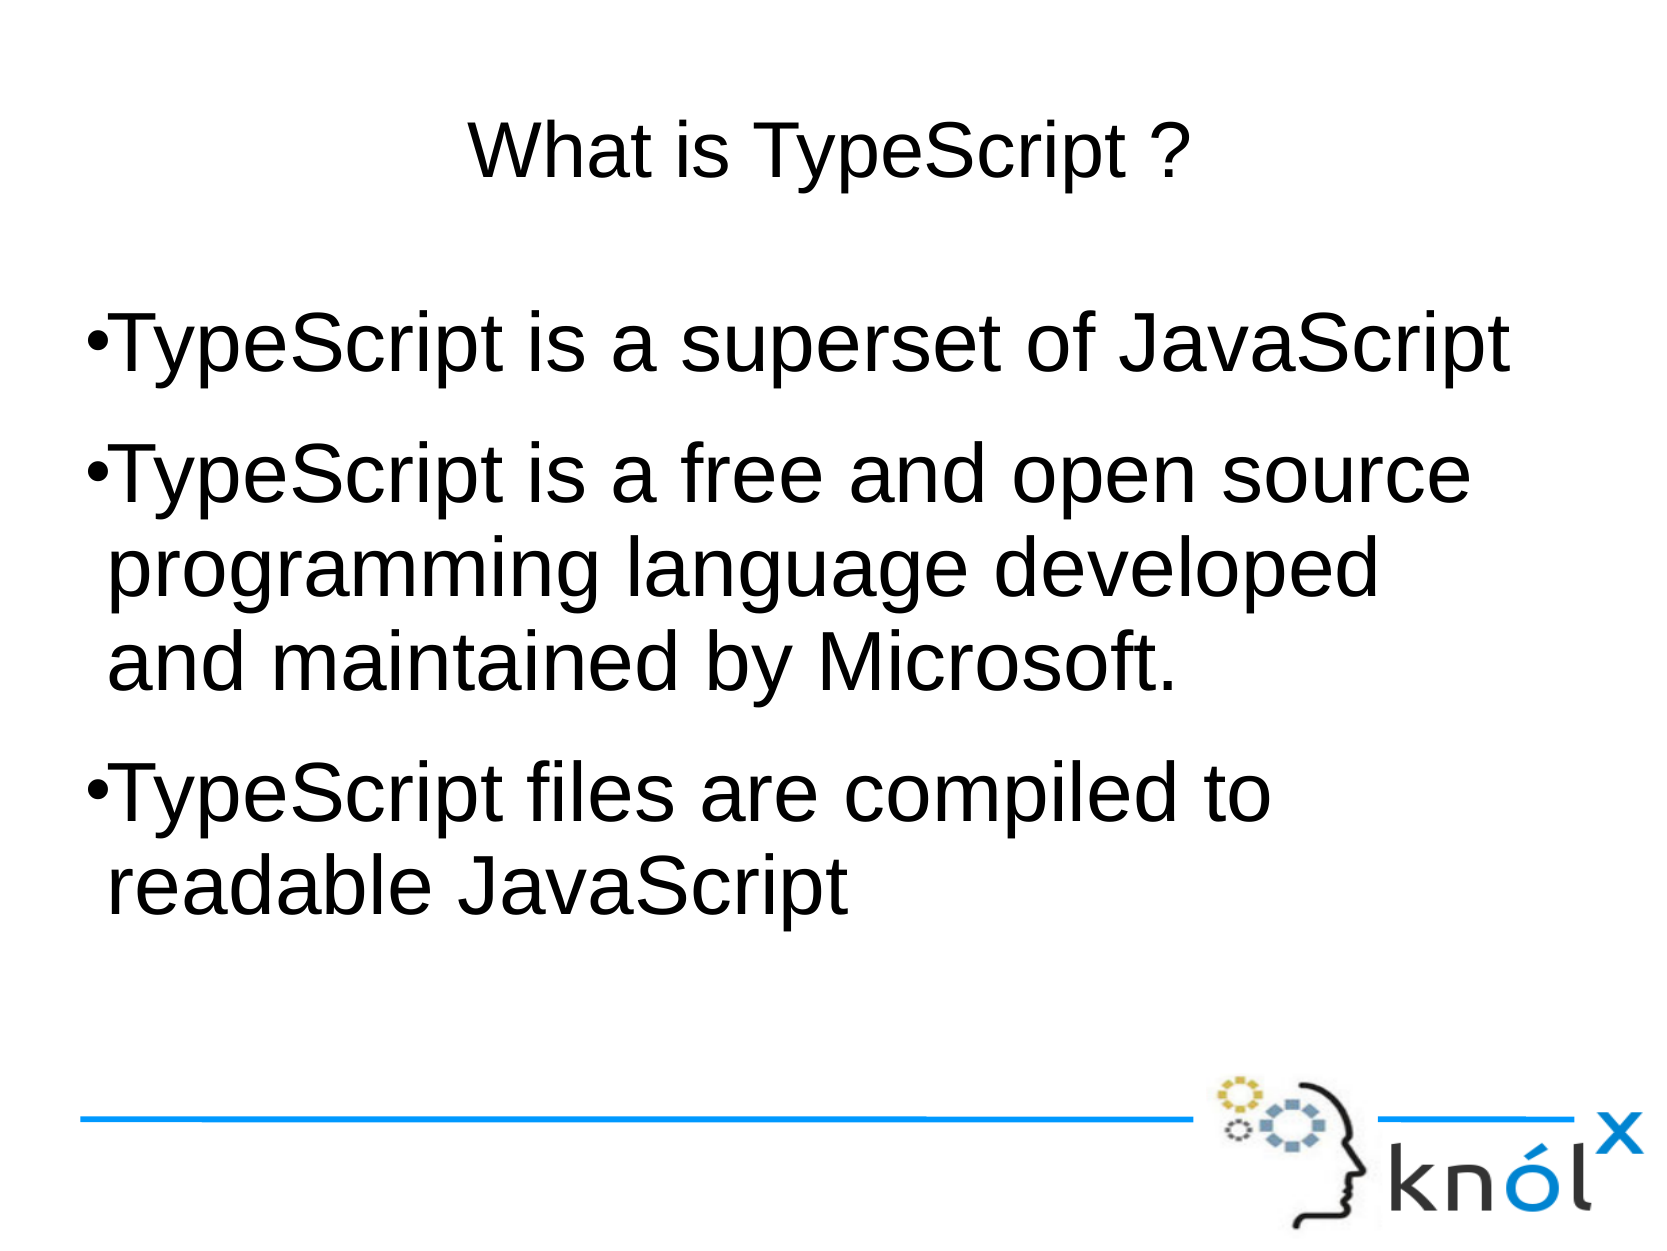

# What is TypeScript ?
TypeScript is a superset of JavaScript
TypeScript is a free and open source programming language developed and maintained by Microsoft.
TypeScript files are compiled to readable JavaScript